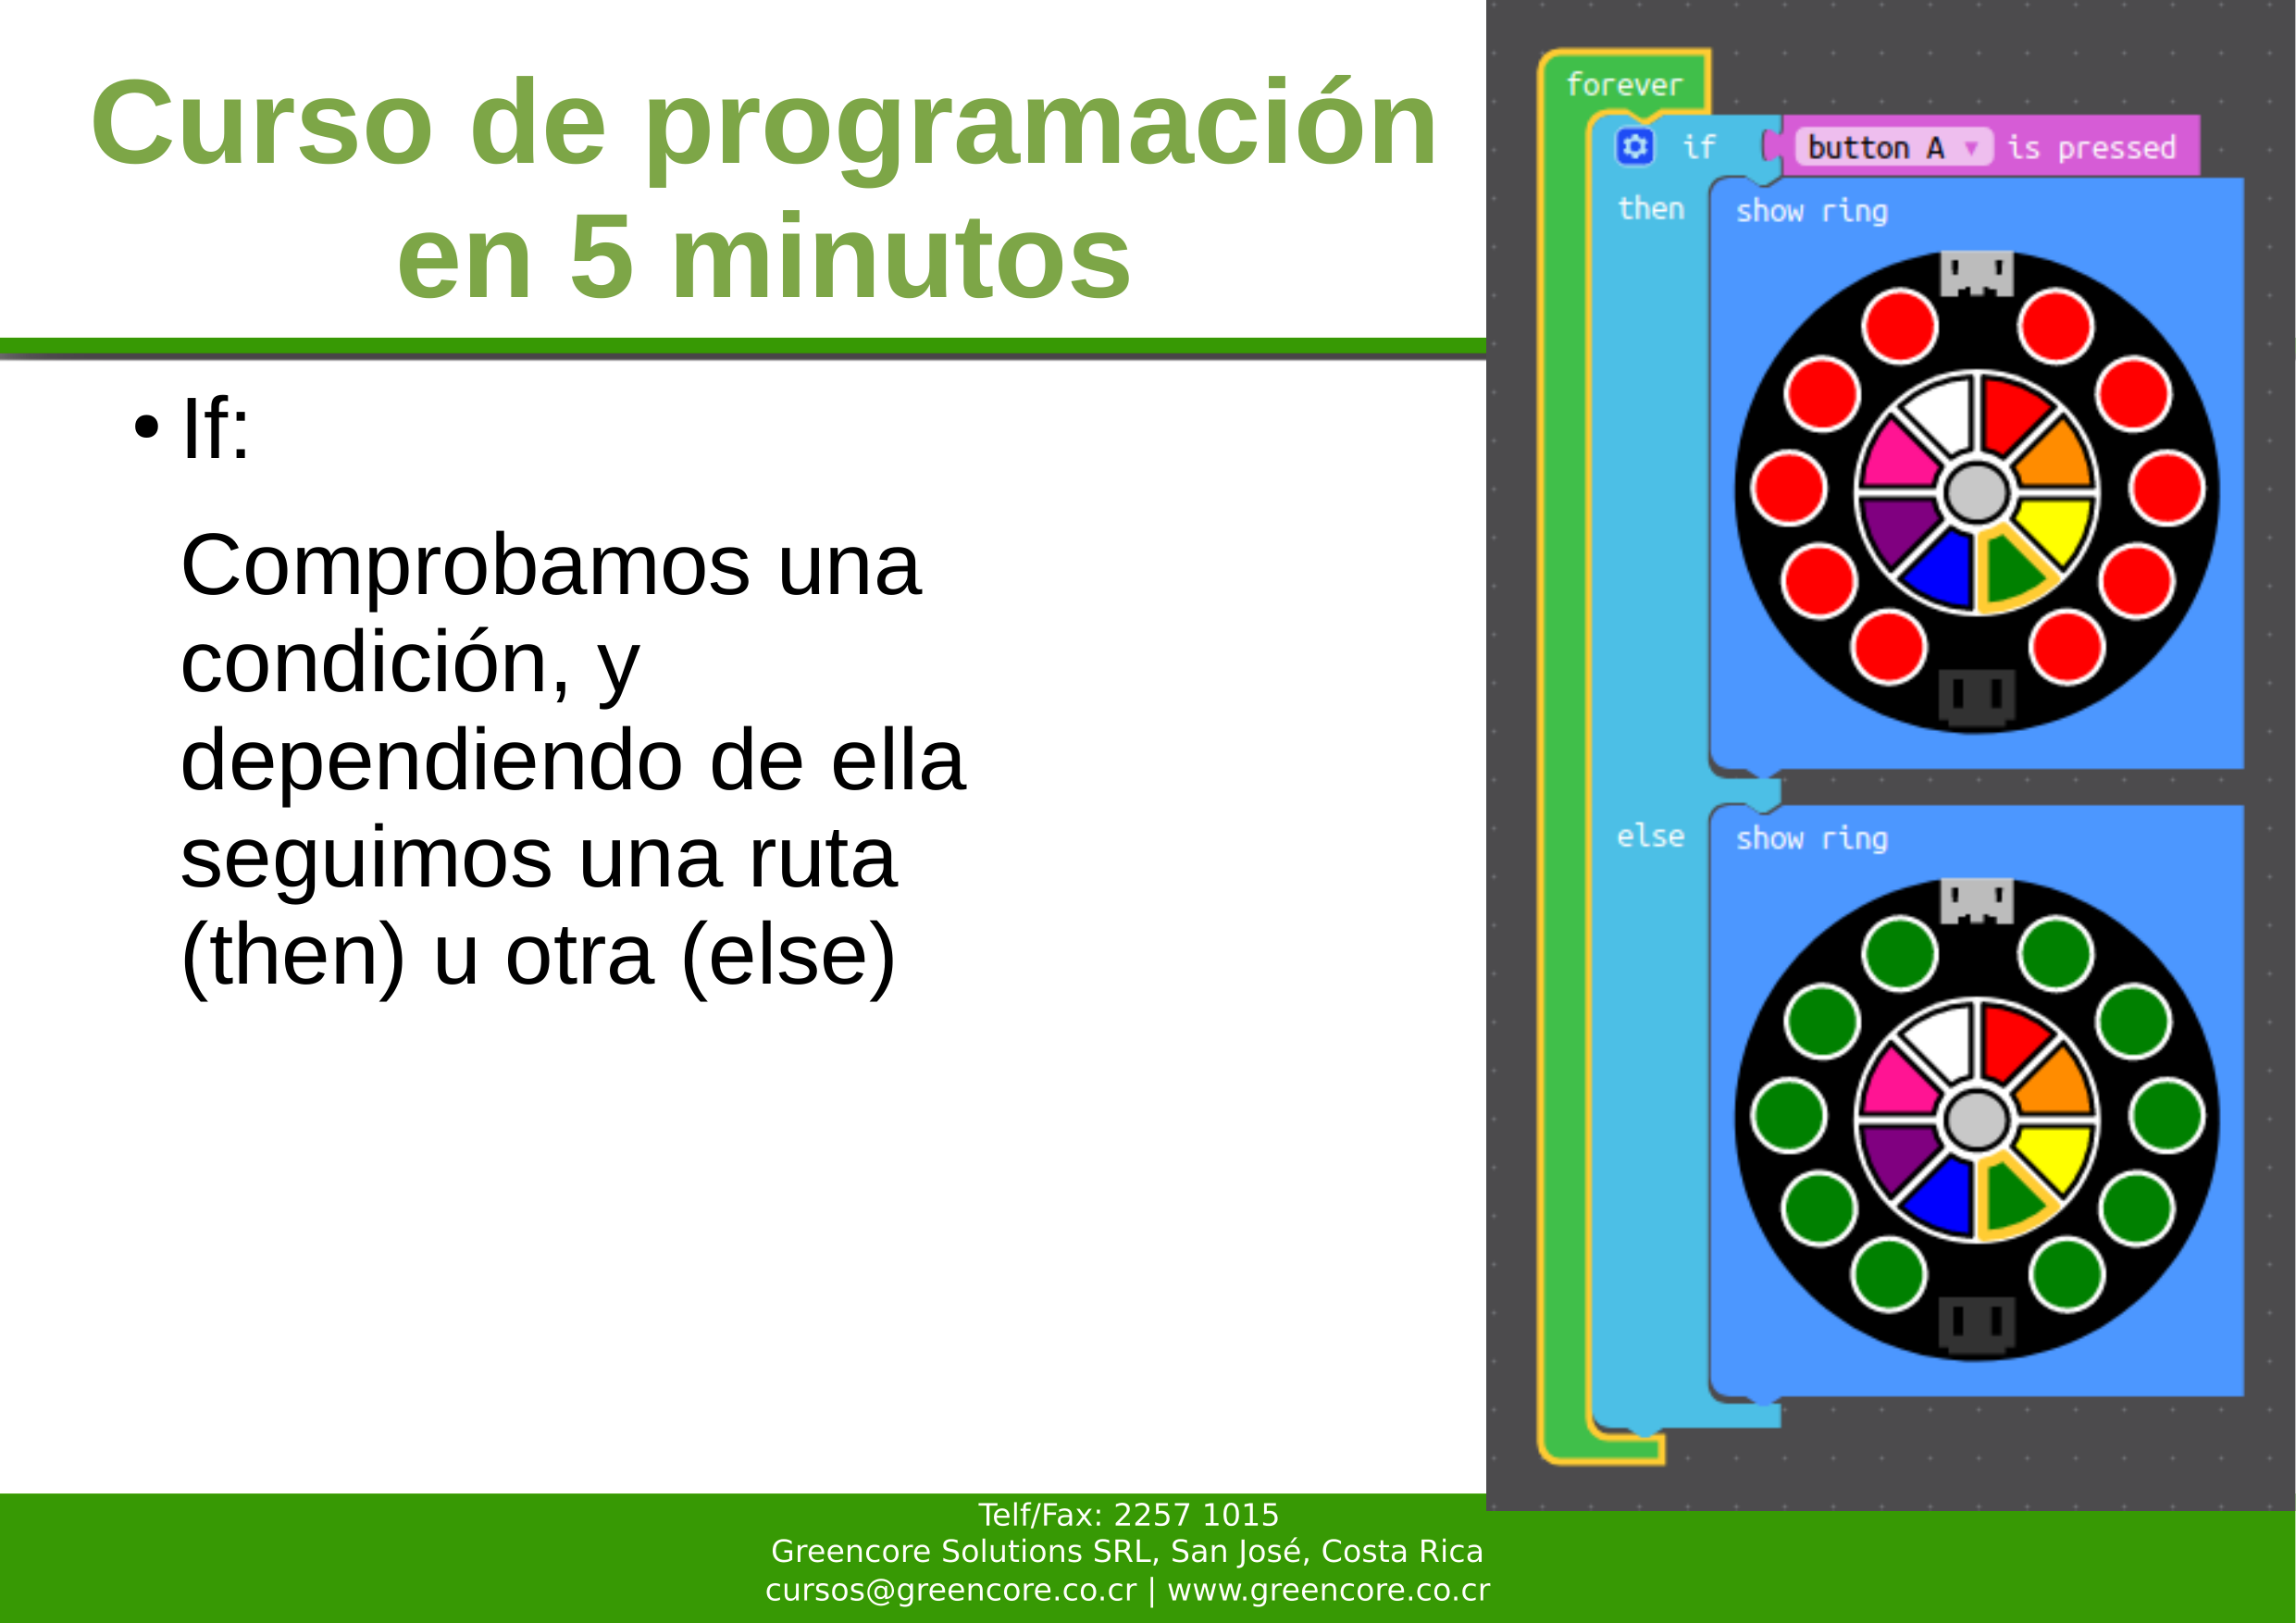

# Curso de programación en 5 minutos
If:
Comprobamos una condición, y dependiendo de ella seguimos una ruta (then) u otra (else)